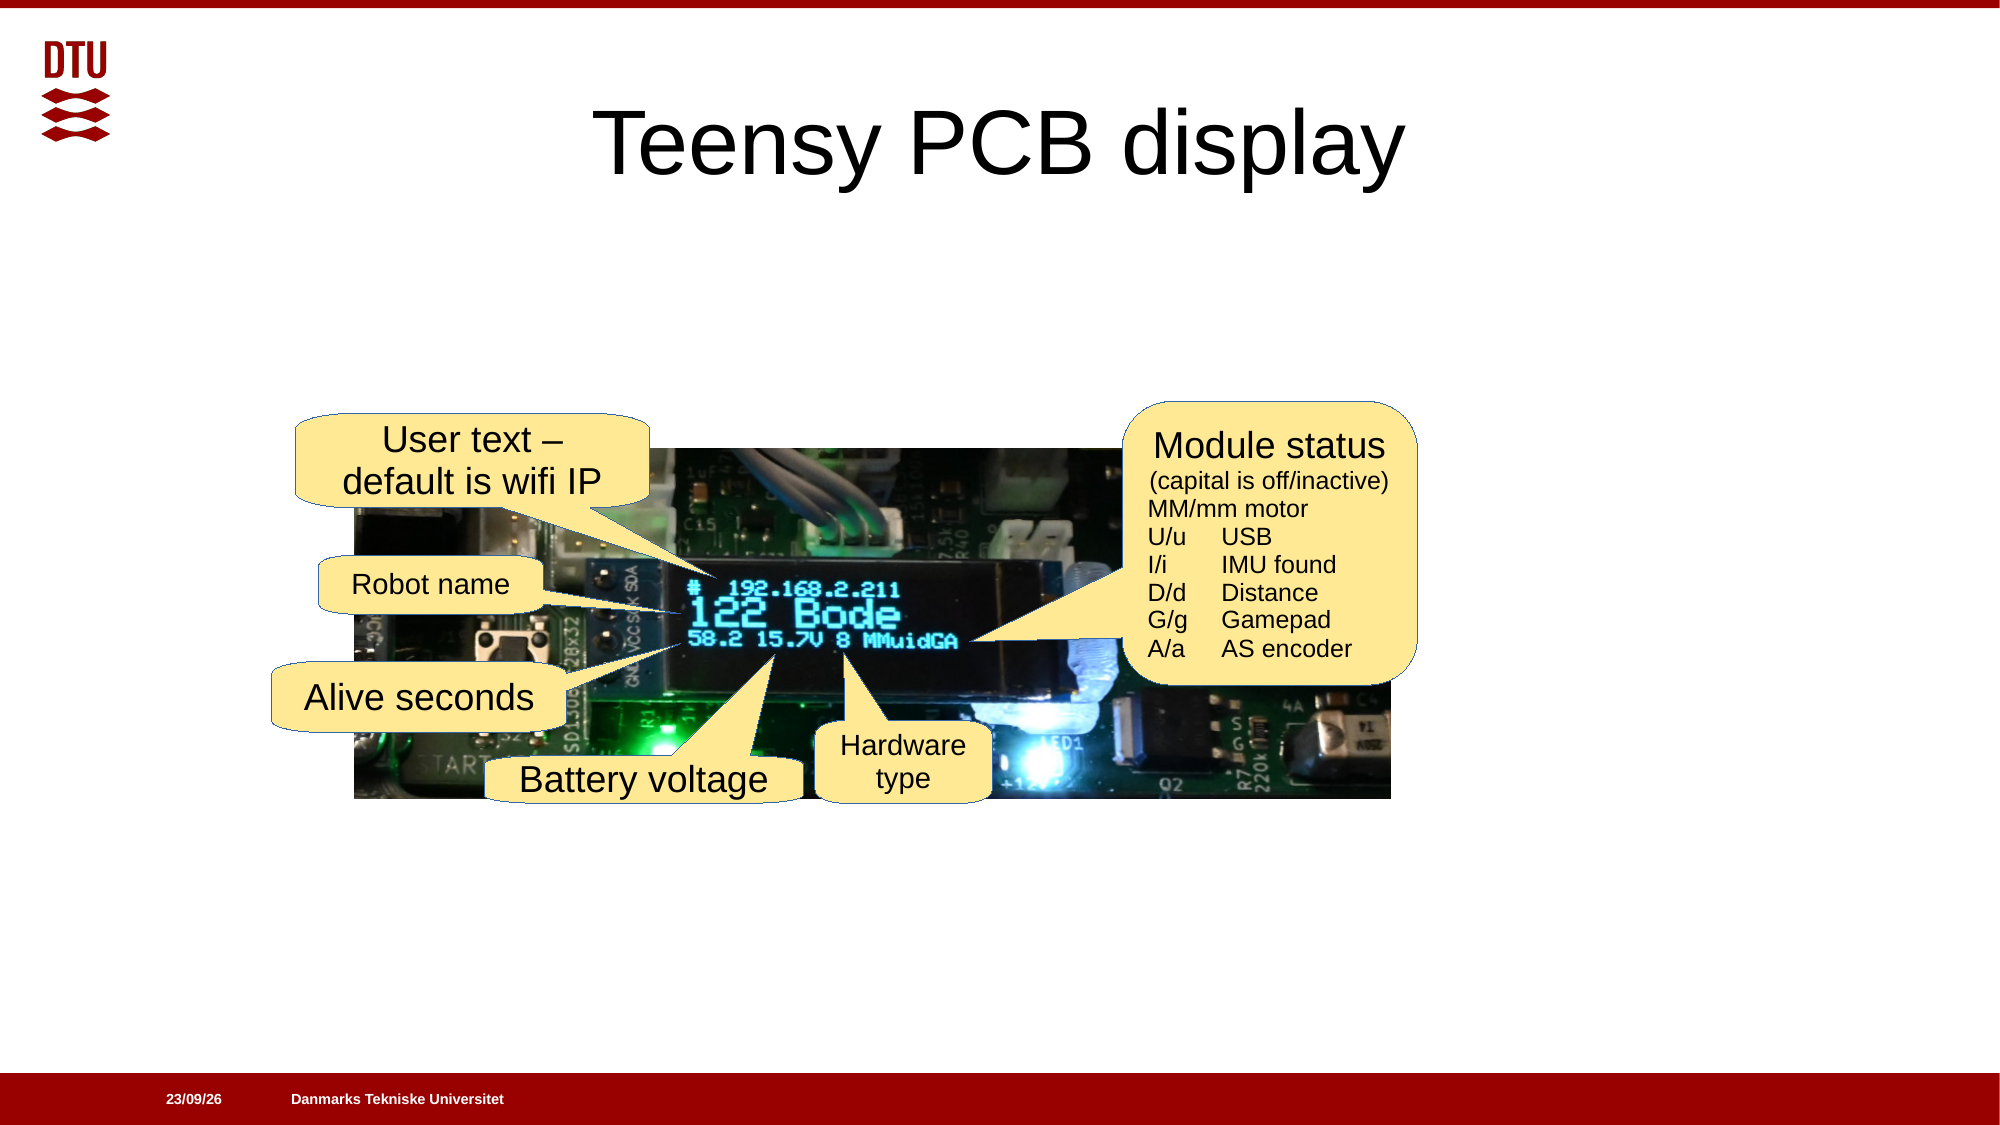

# Teensy PCB display
Module status
(capital is off/inactive)
MM/mm motor
U/u 	USB
I/i 	IMU found
D/d 	Distance
G/g 	Gamepad
A/a 	AS encoder
User text – default is wifi IP
Robot name
Alive seconds
Hardware type
Battery voltage